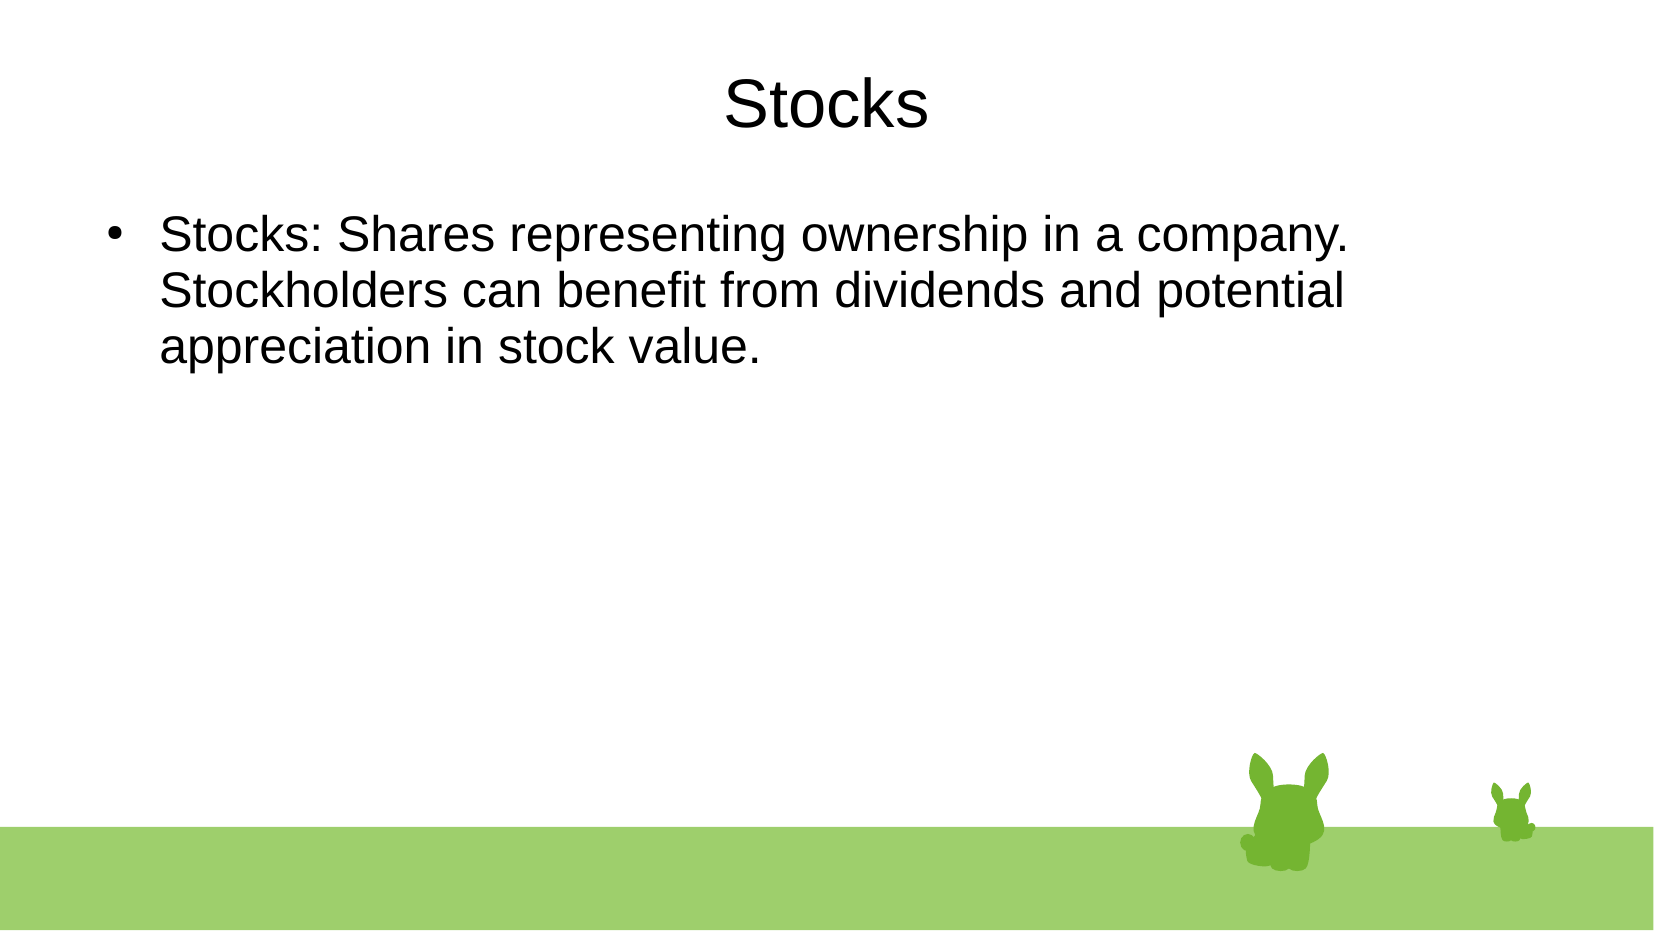

# Stocks
Stocks: Shares representing ownership in a company. Stockholders can benefit from dividends and potential appreciation in stock value.